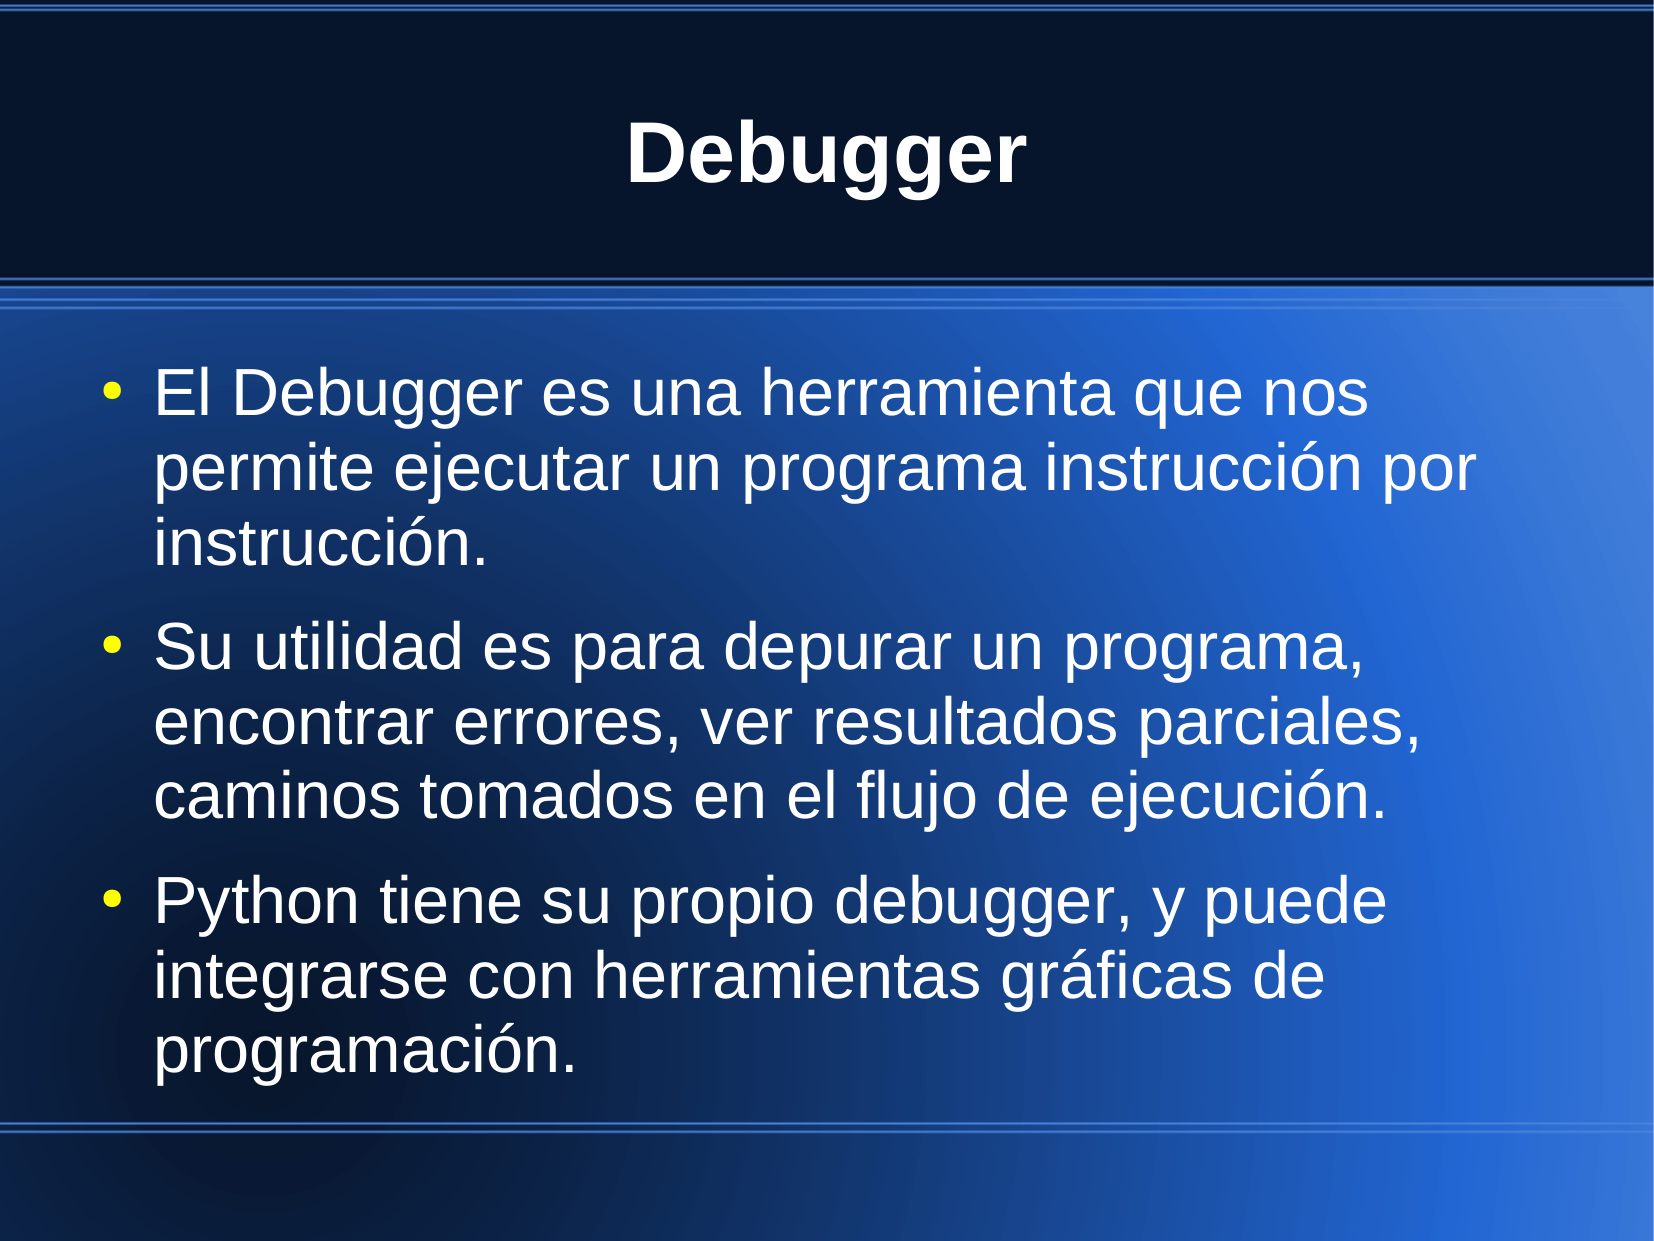

# Debugger
El Debugger es una herramienta que nos permite ejecutar un programa instrucción por instrucción.
Su utilidad es para depurar un programa, encontrar errores, ver resultados parciales, caminos tomados en el flujo de ejecución.
Python tiene su propio debugger, y puede integrarse con herramientas gráficas de programación.